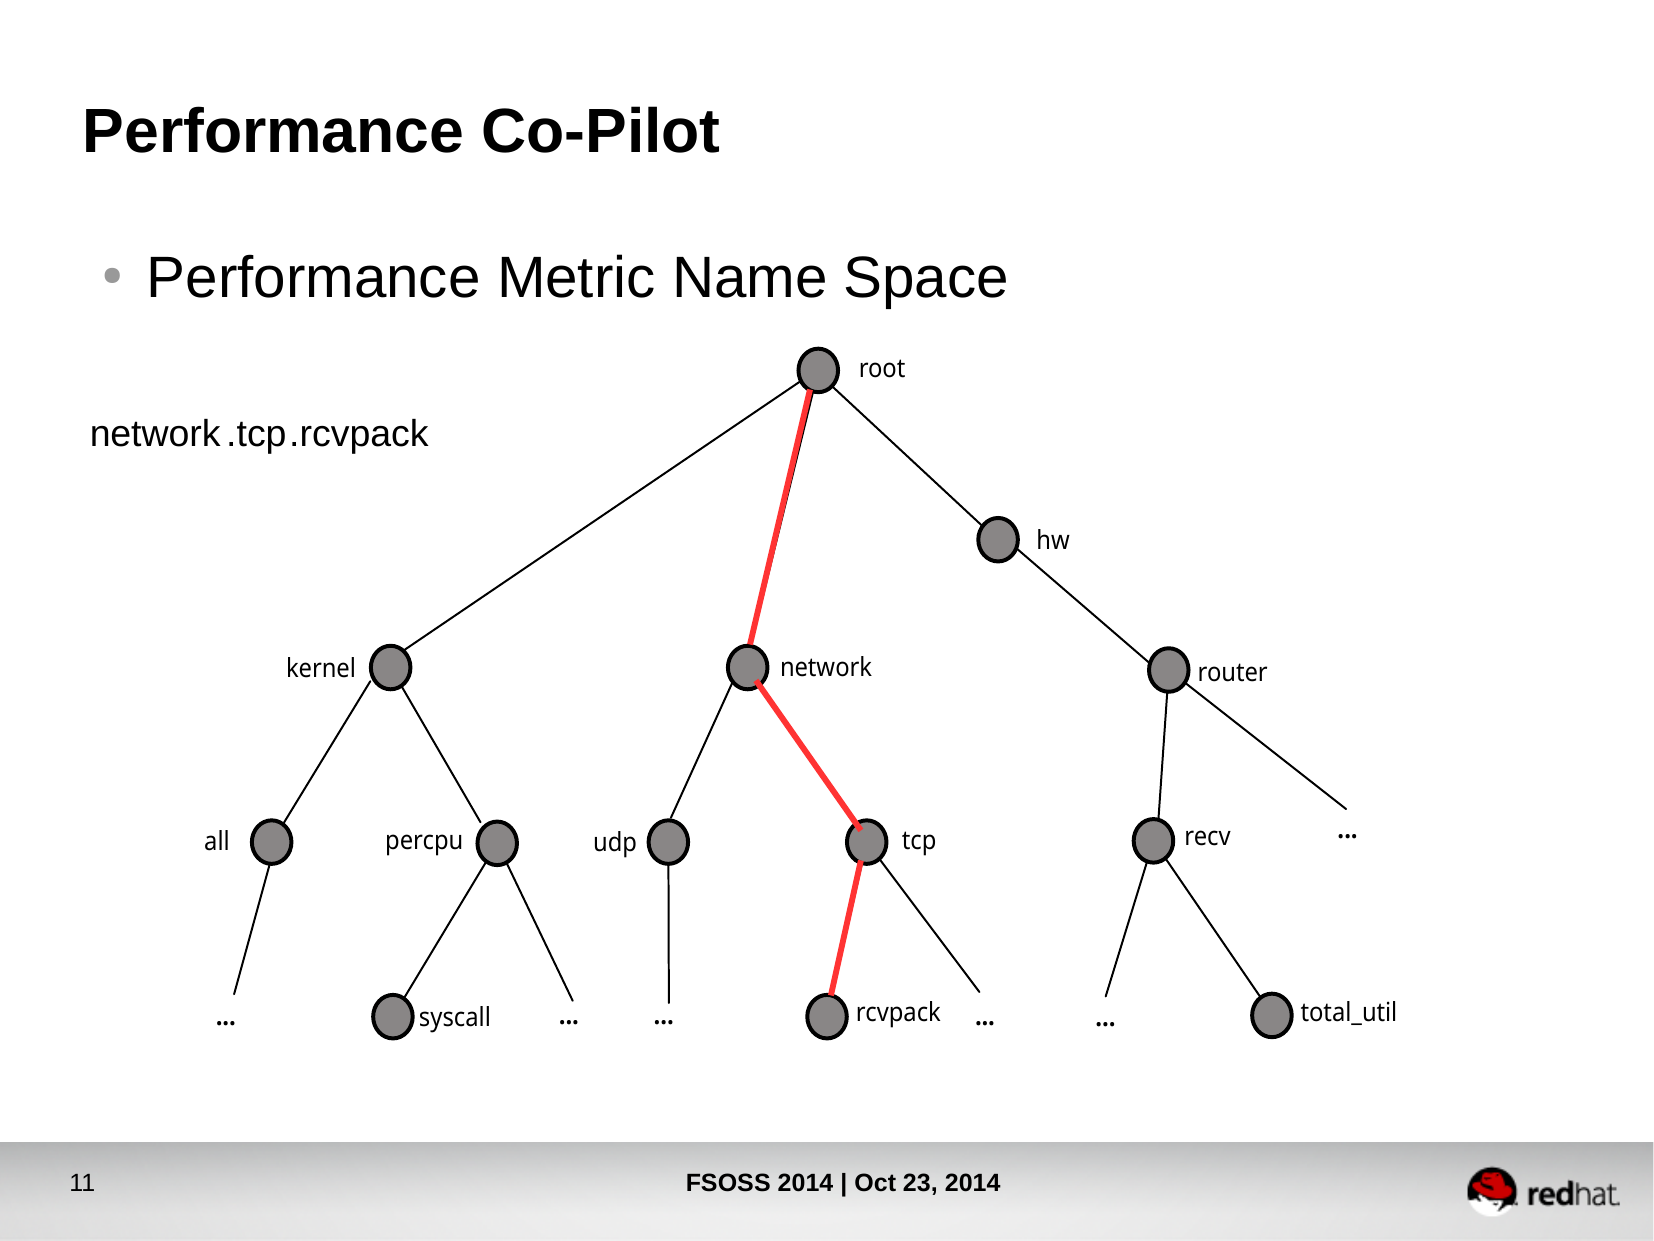

# Performance Co-Pilot
Performance Metric Name Space
network
 .tcp
 .rcvpack